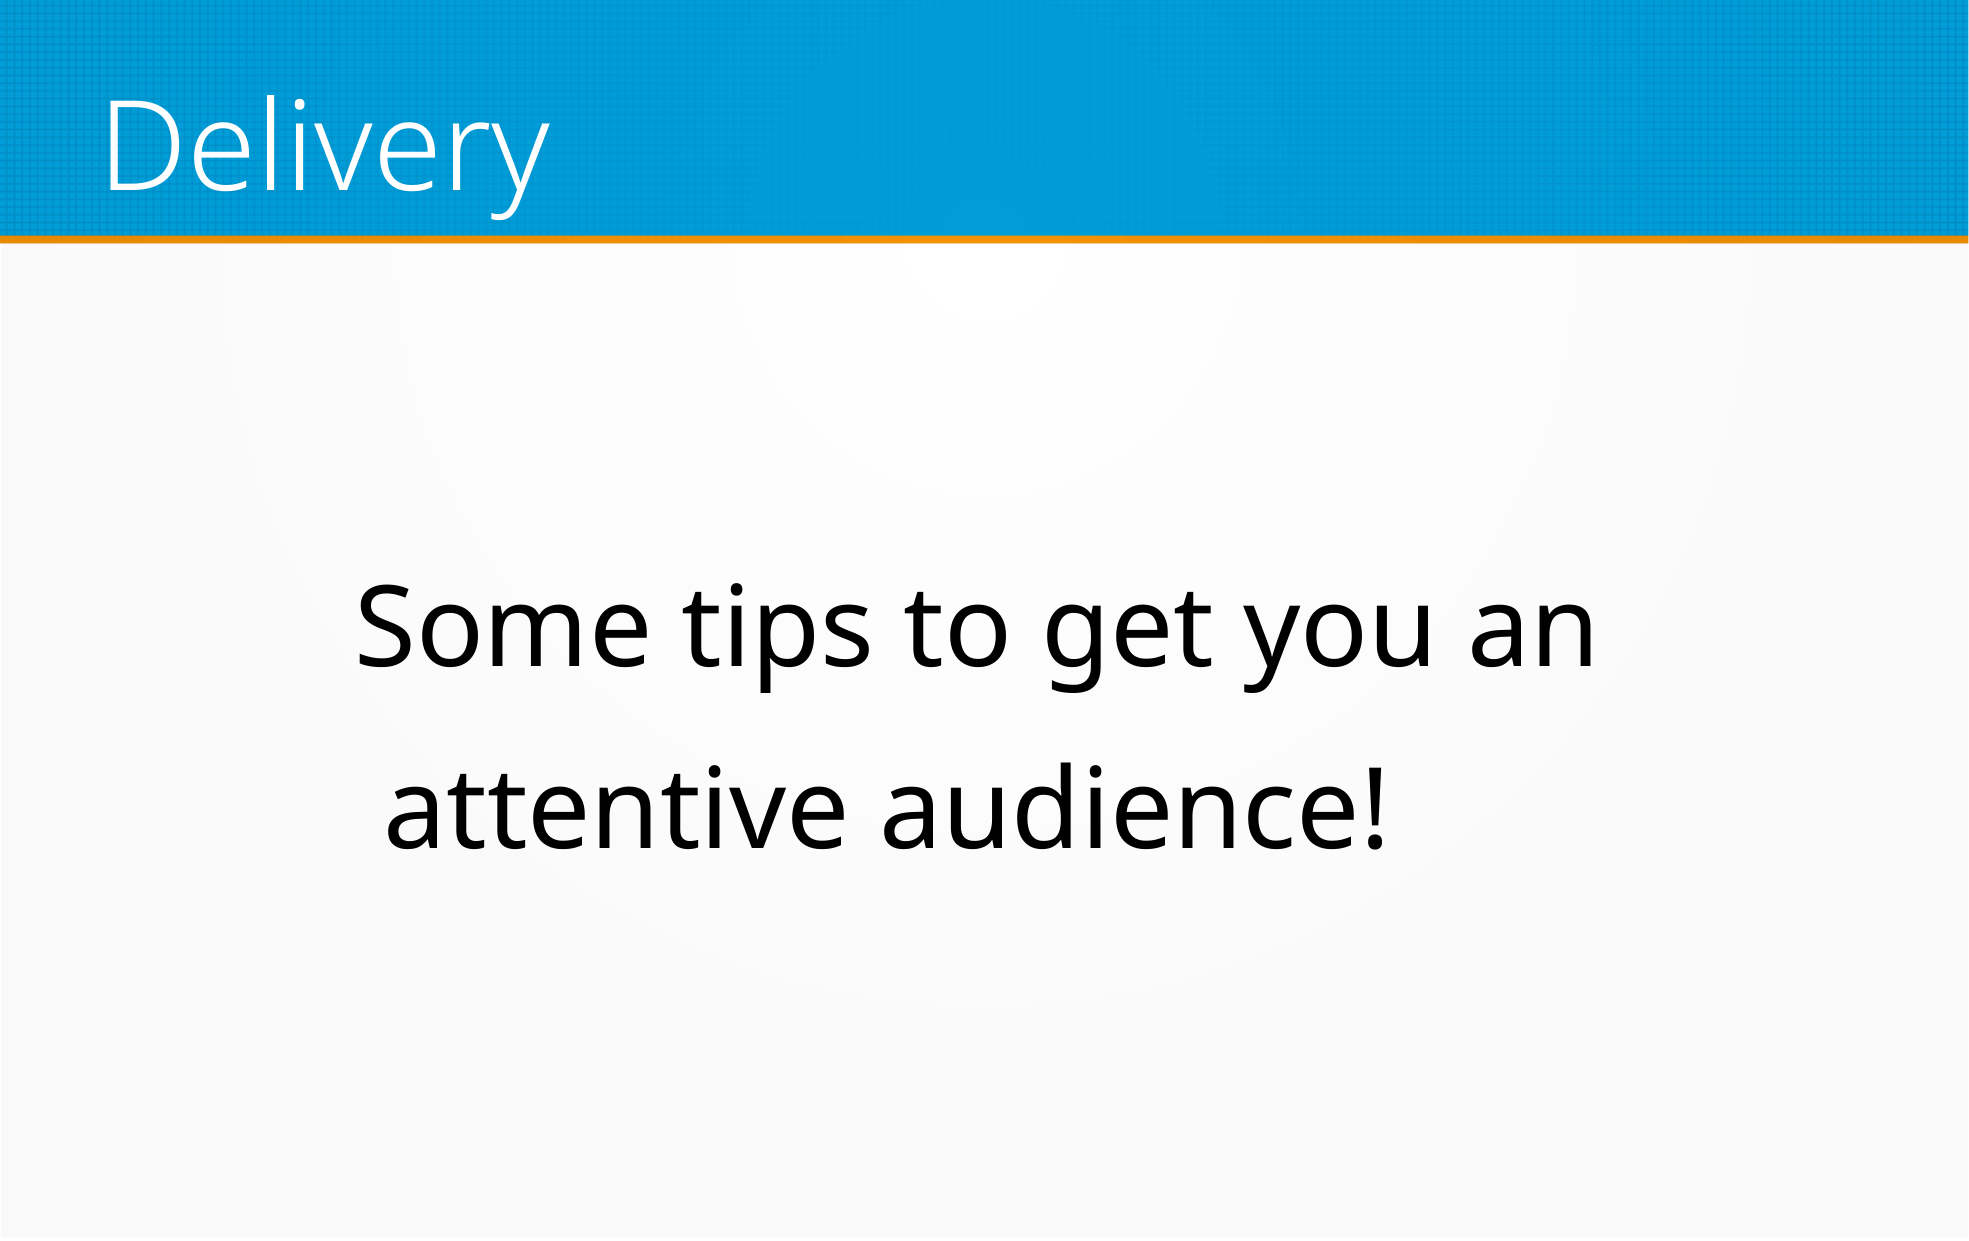

# Delivery
Some tips to get you an
 attentive audience!